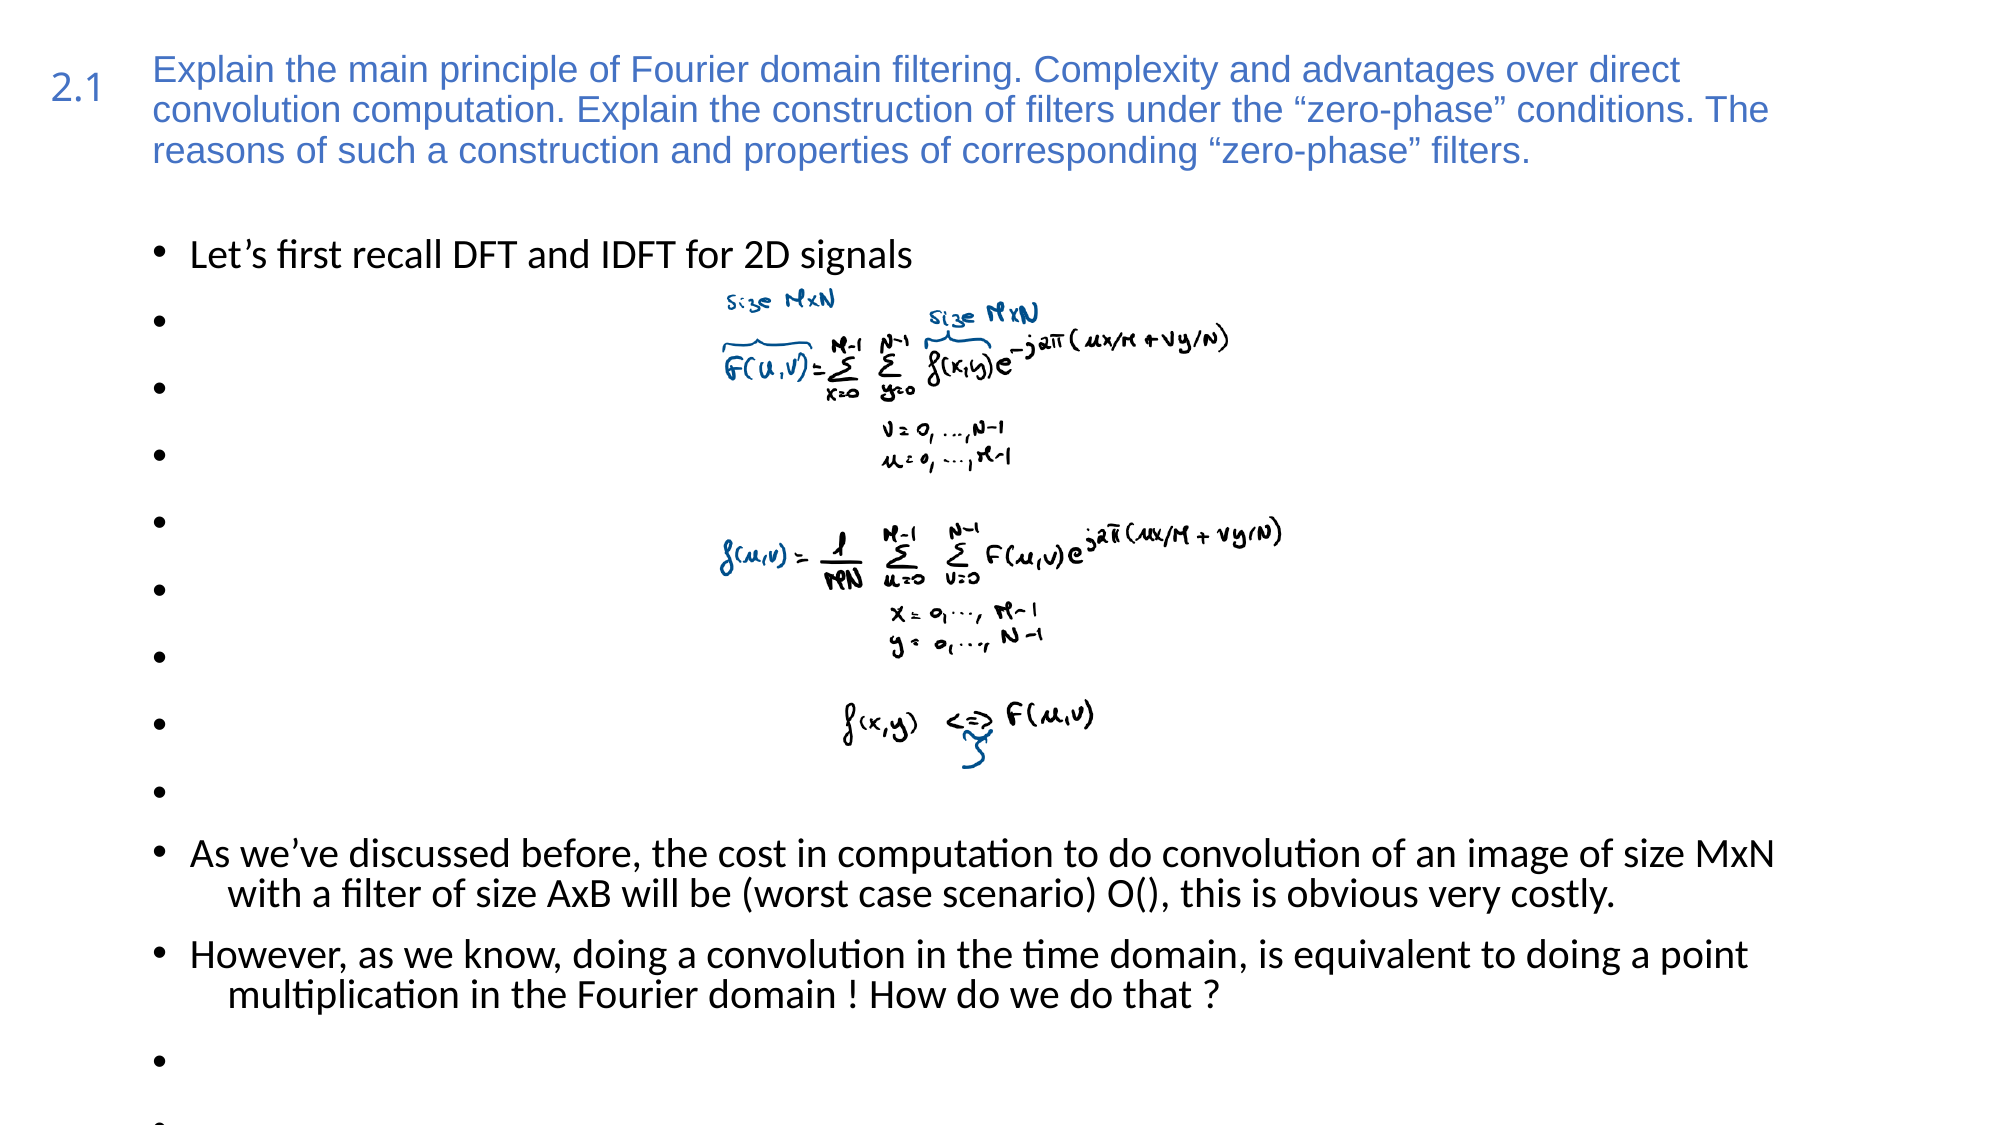

# Explain the main principle of Fourier domain filtering. Complexity and advantages over direct convolution computation. Explain the construction of filters under the “zero-phase” conditions. The reasons of such a construction and properties of corresponding “zero-phase” filters.
2.1
Let’s first recall DFT and IDFT for 2D signals
As we’ve discussed before, the cost in computation to do convolution of an image of size MxN with a filter of size AxB will be (worst case scenario) O(), this is obvious very costly.
However, as we know, doing a convolution in the time domain, is equivalent to doing a point multiplication in the Fourier domain ! How do we do that ?